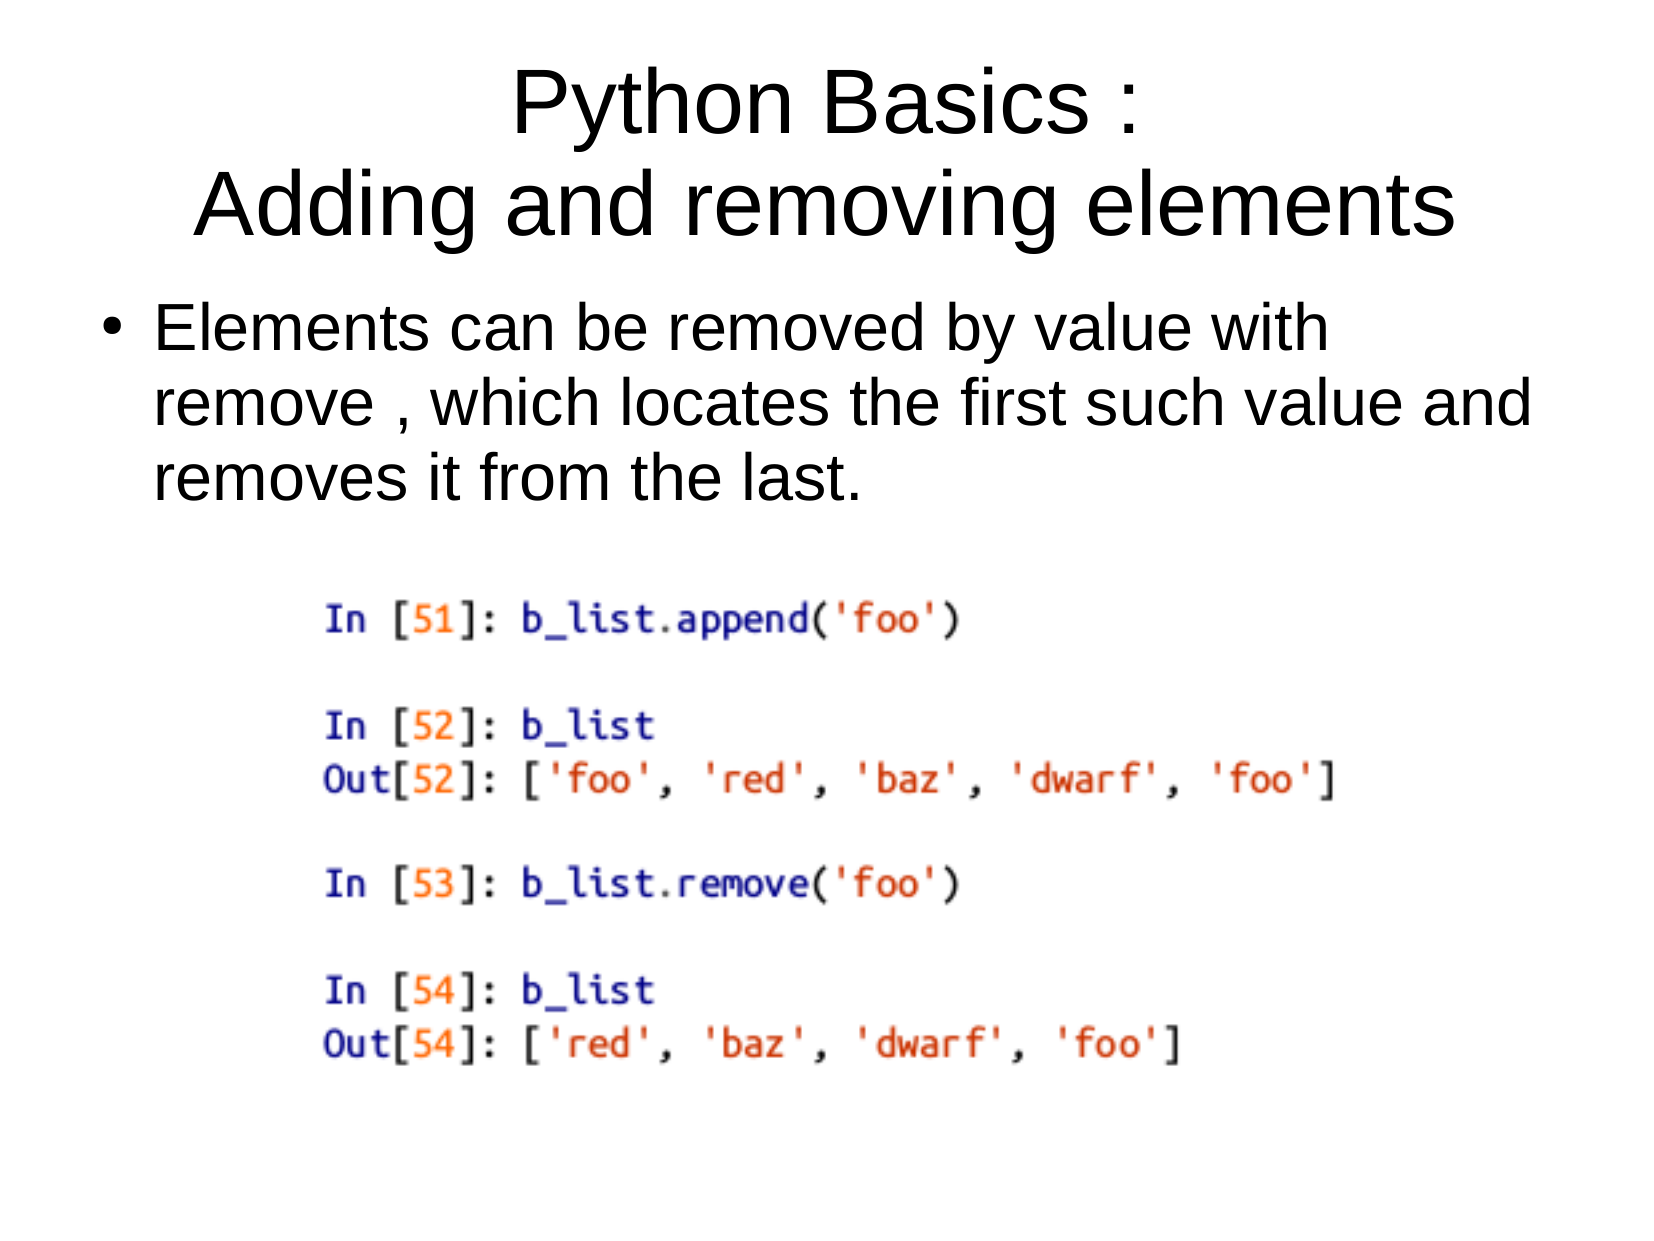

# Python Basics : Adding and removing elements
Elements can be removed by value with remove , which locates the first such value and removes it from the last.